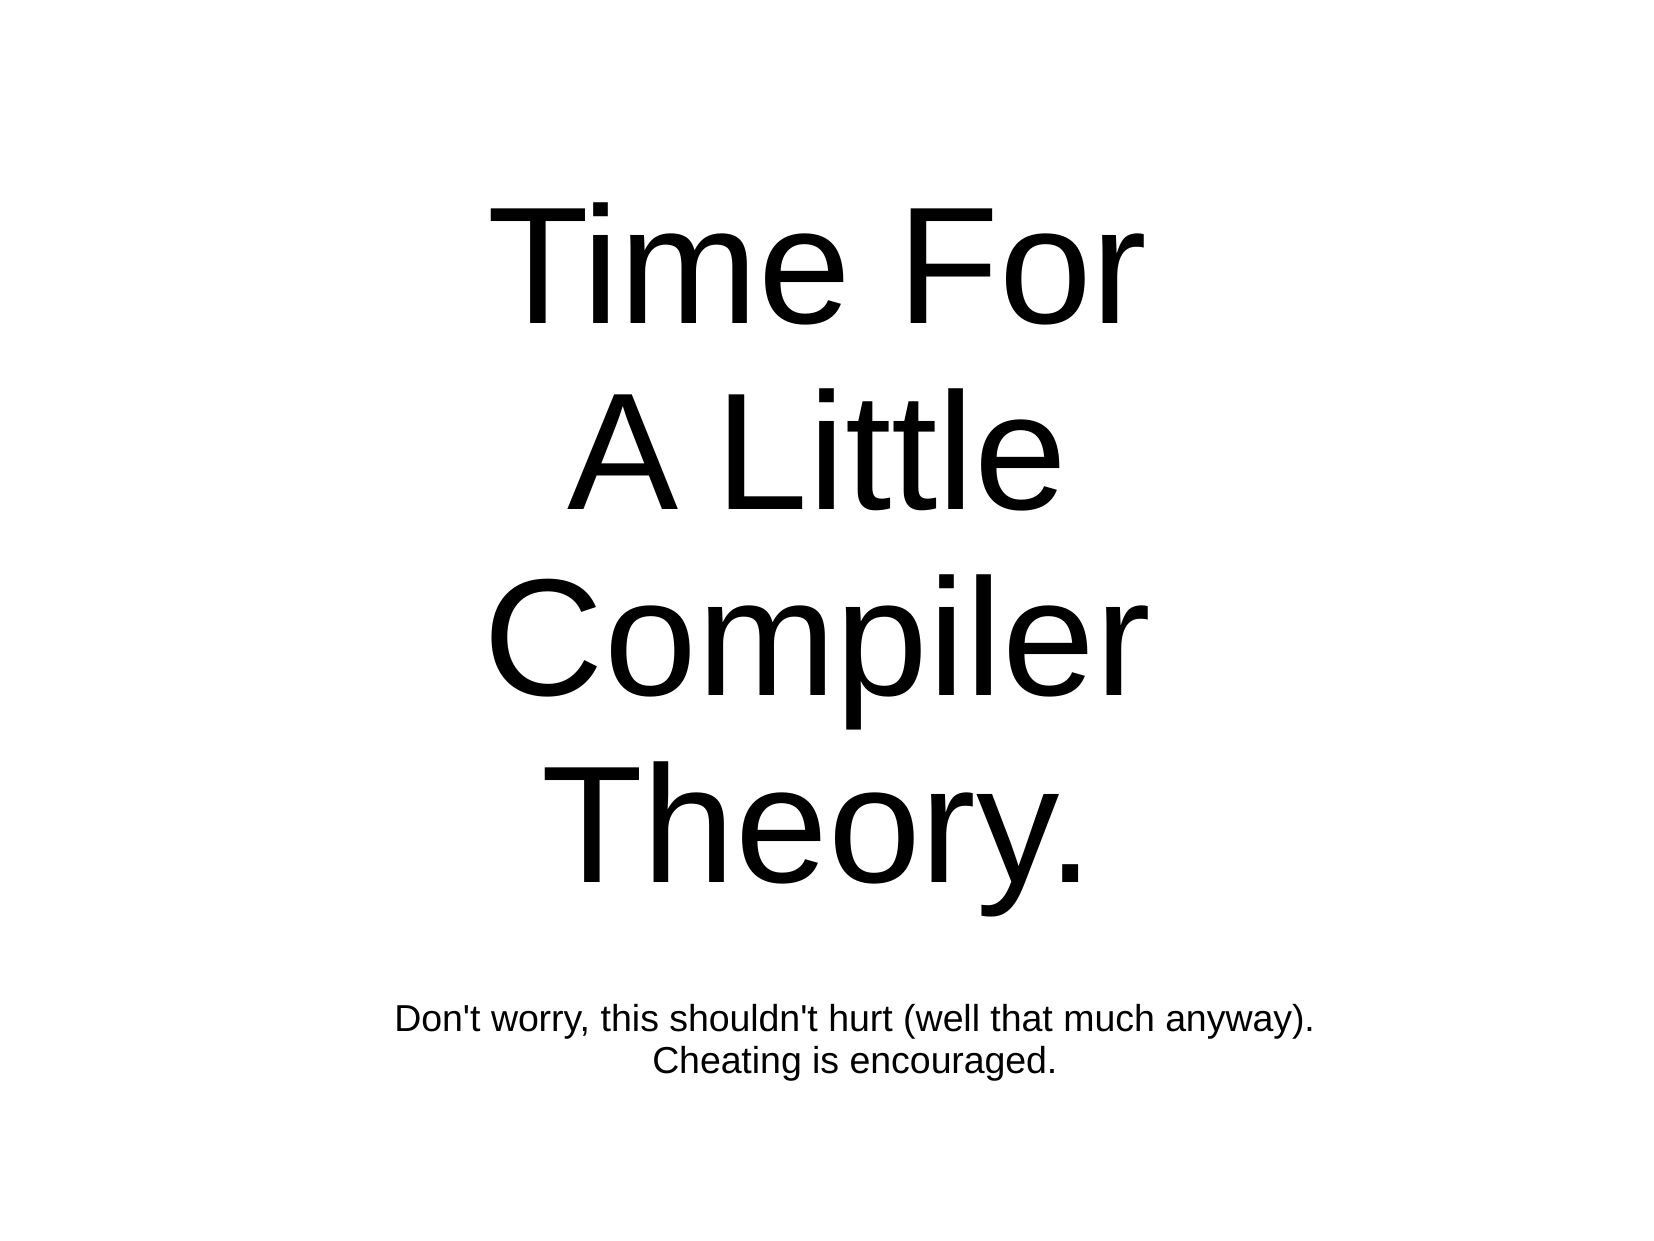

Time For
A Little
Compiler
Theory.
Don't worry, this shouldn't hurt (well that much anyway).
Cheating is encouraged.